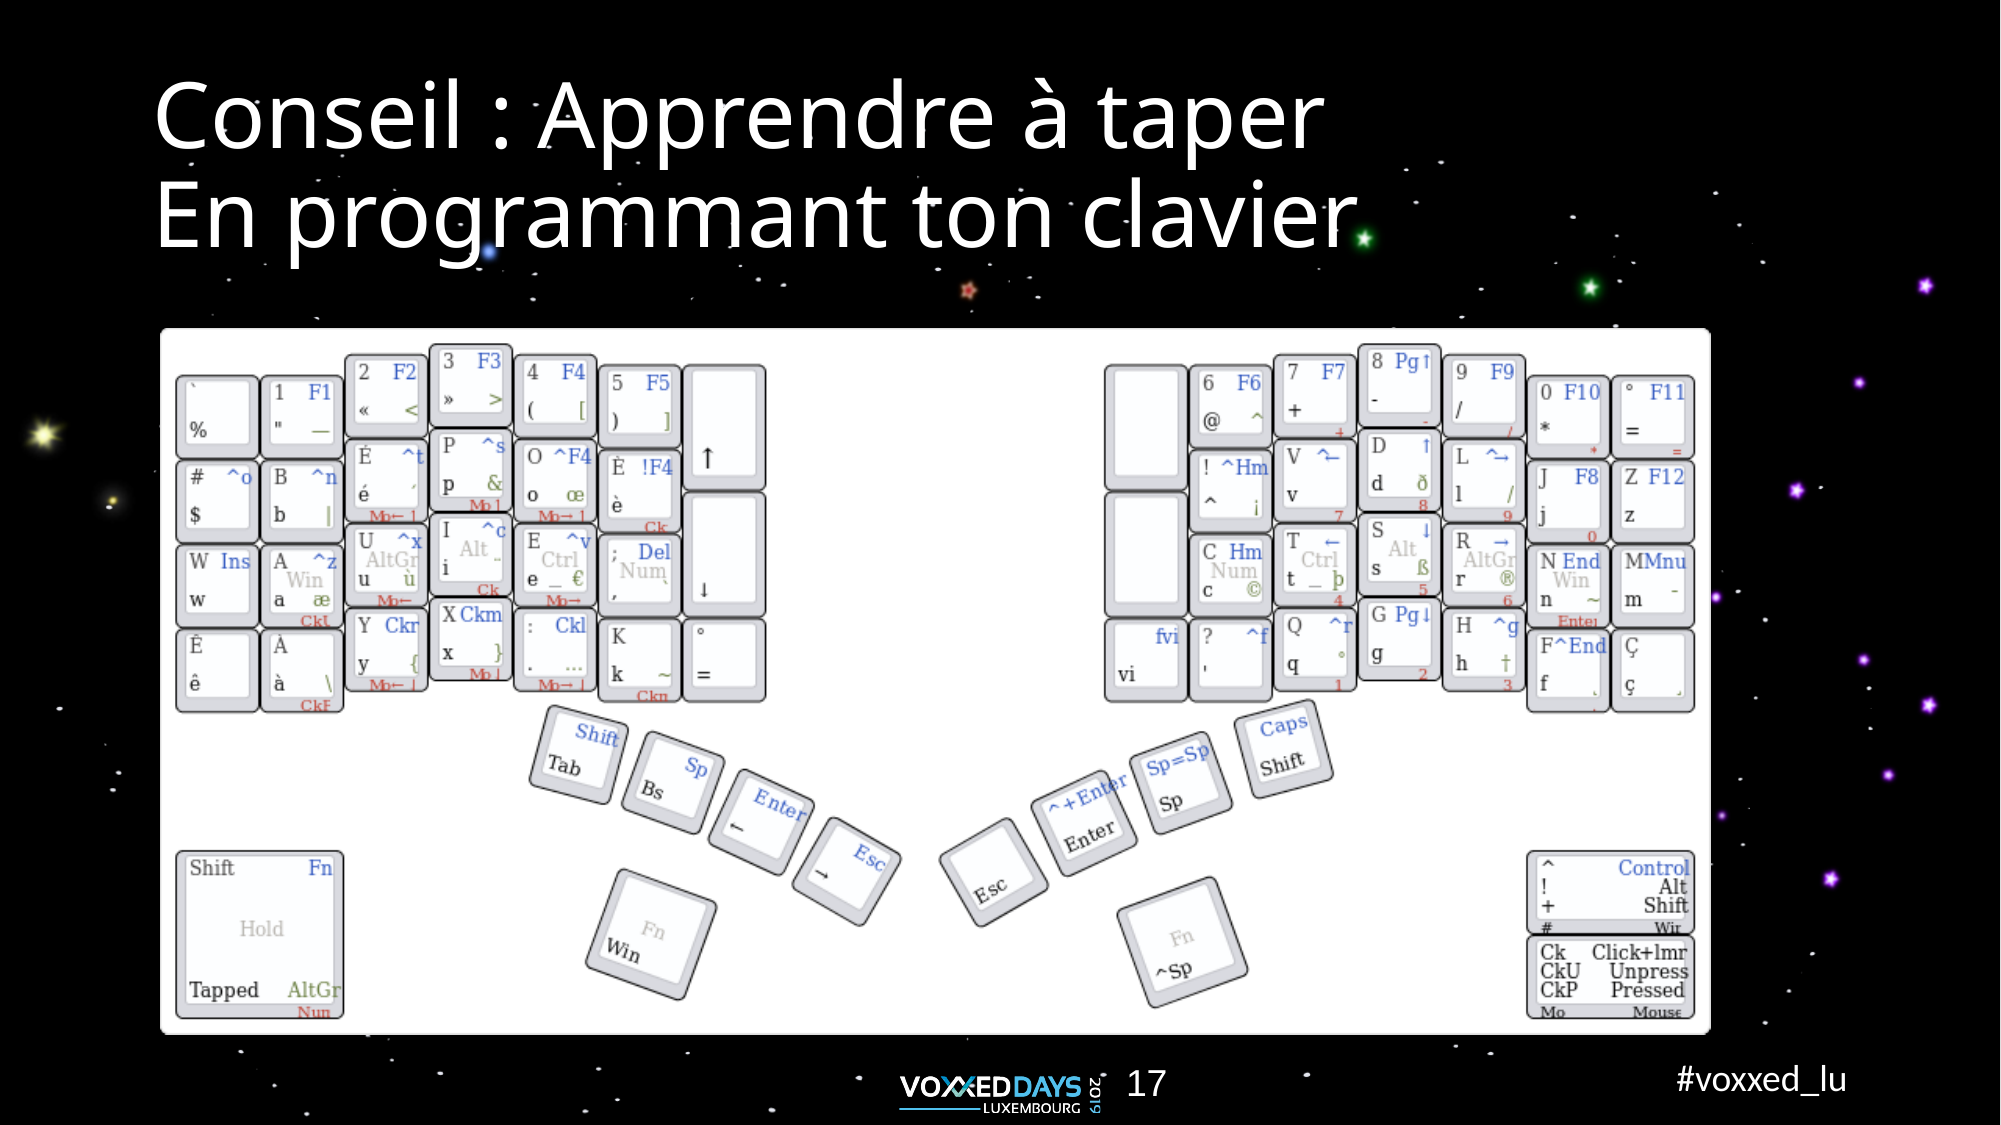

# Conseil : Apprendre à taper En programmant ton clavier